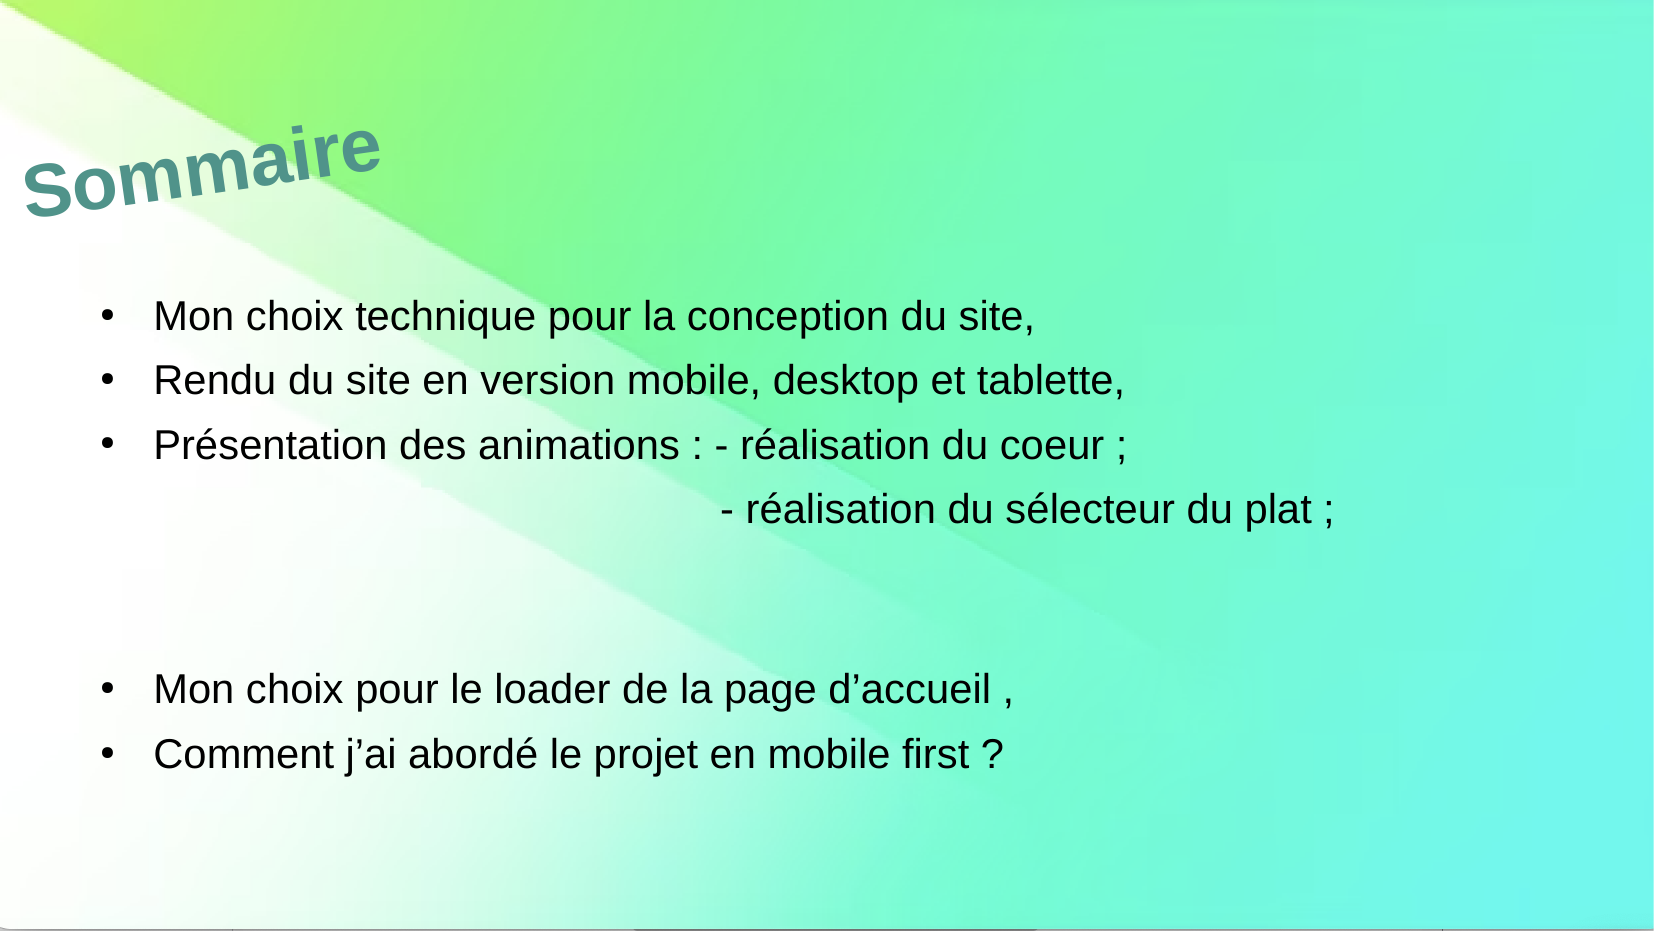

# Sommaire
Mon choix technique pour la conception du site,
Rendu du site en version mobile, desktop et tablette,
Présentation des animations : - réalisation du coeur ;
- réalisation du sélecteur du plat ;
Mon choix pour le loader de la page d’accueil ,
Comment j’ai abordé le projet en mobile first ?
3